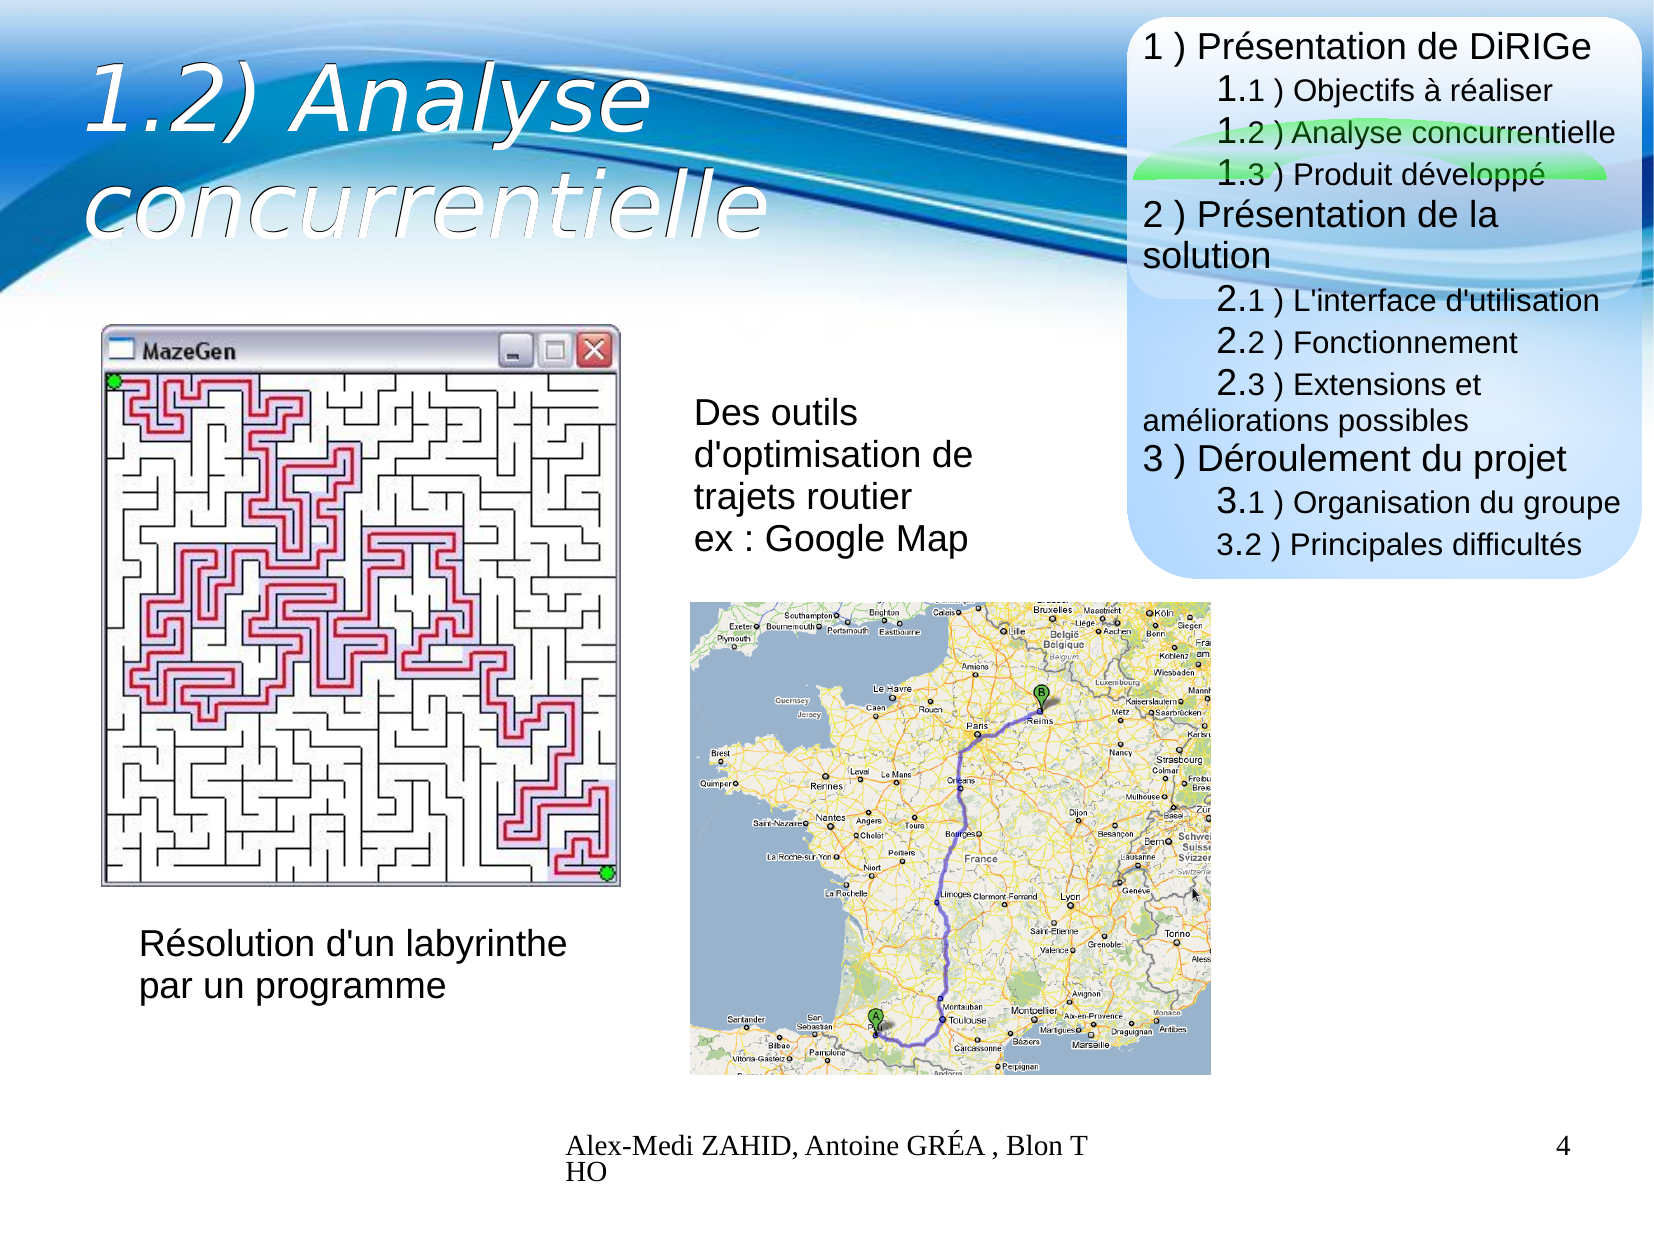

# 1.2) Analyse concurrentielle
Des outils d'optimisation de trajets routier
ex : Google Map
Résolution d'un labyrinthe par un programme
Alex-Medi ZAHID, Antoine GRÉA , Blon THO
4